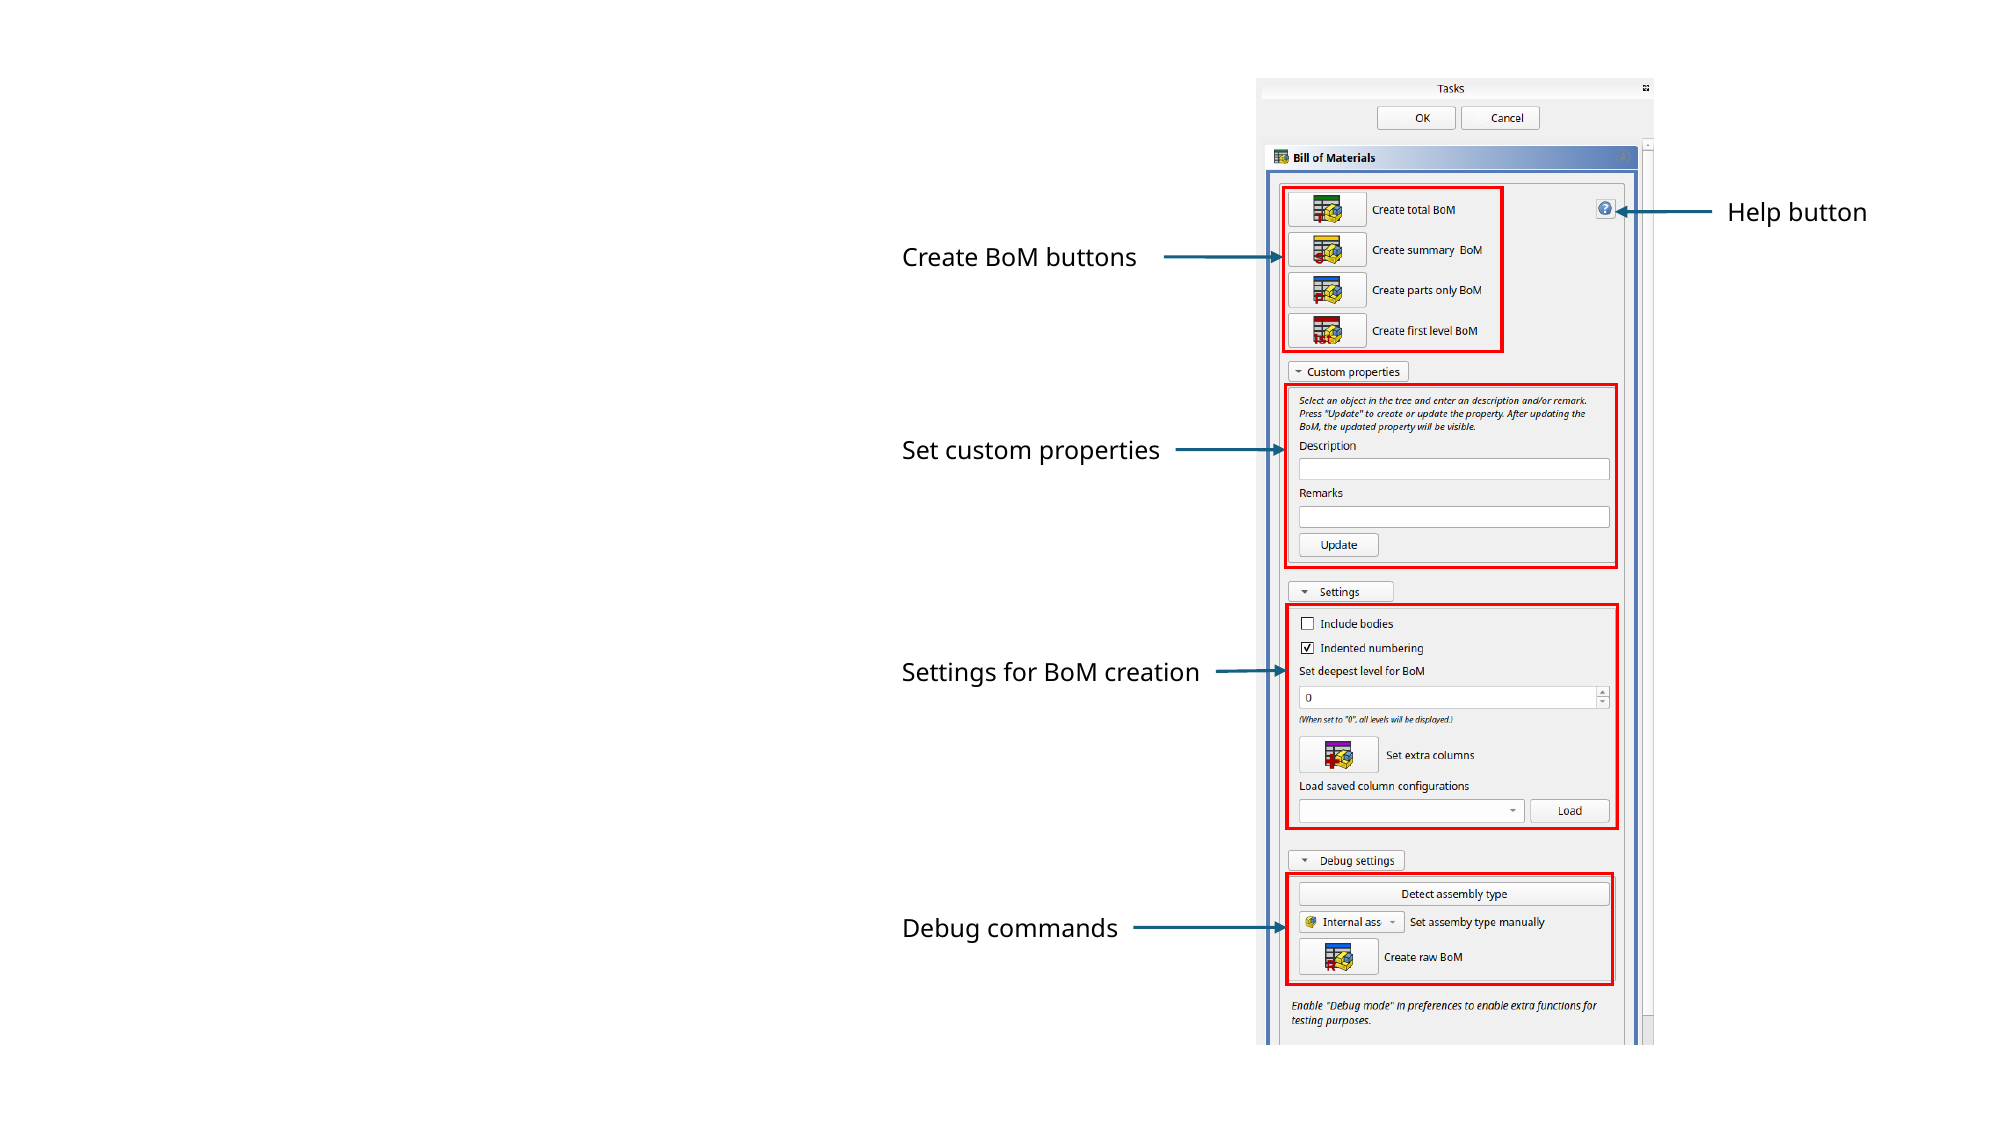

Help button
Create BoM buttons
Set custom properties
Settings for BoM creation
Debug commands